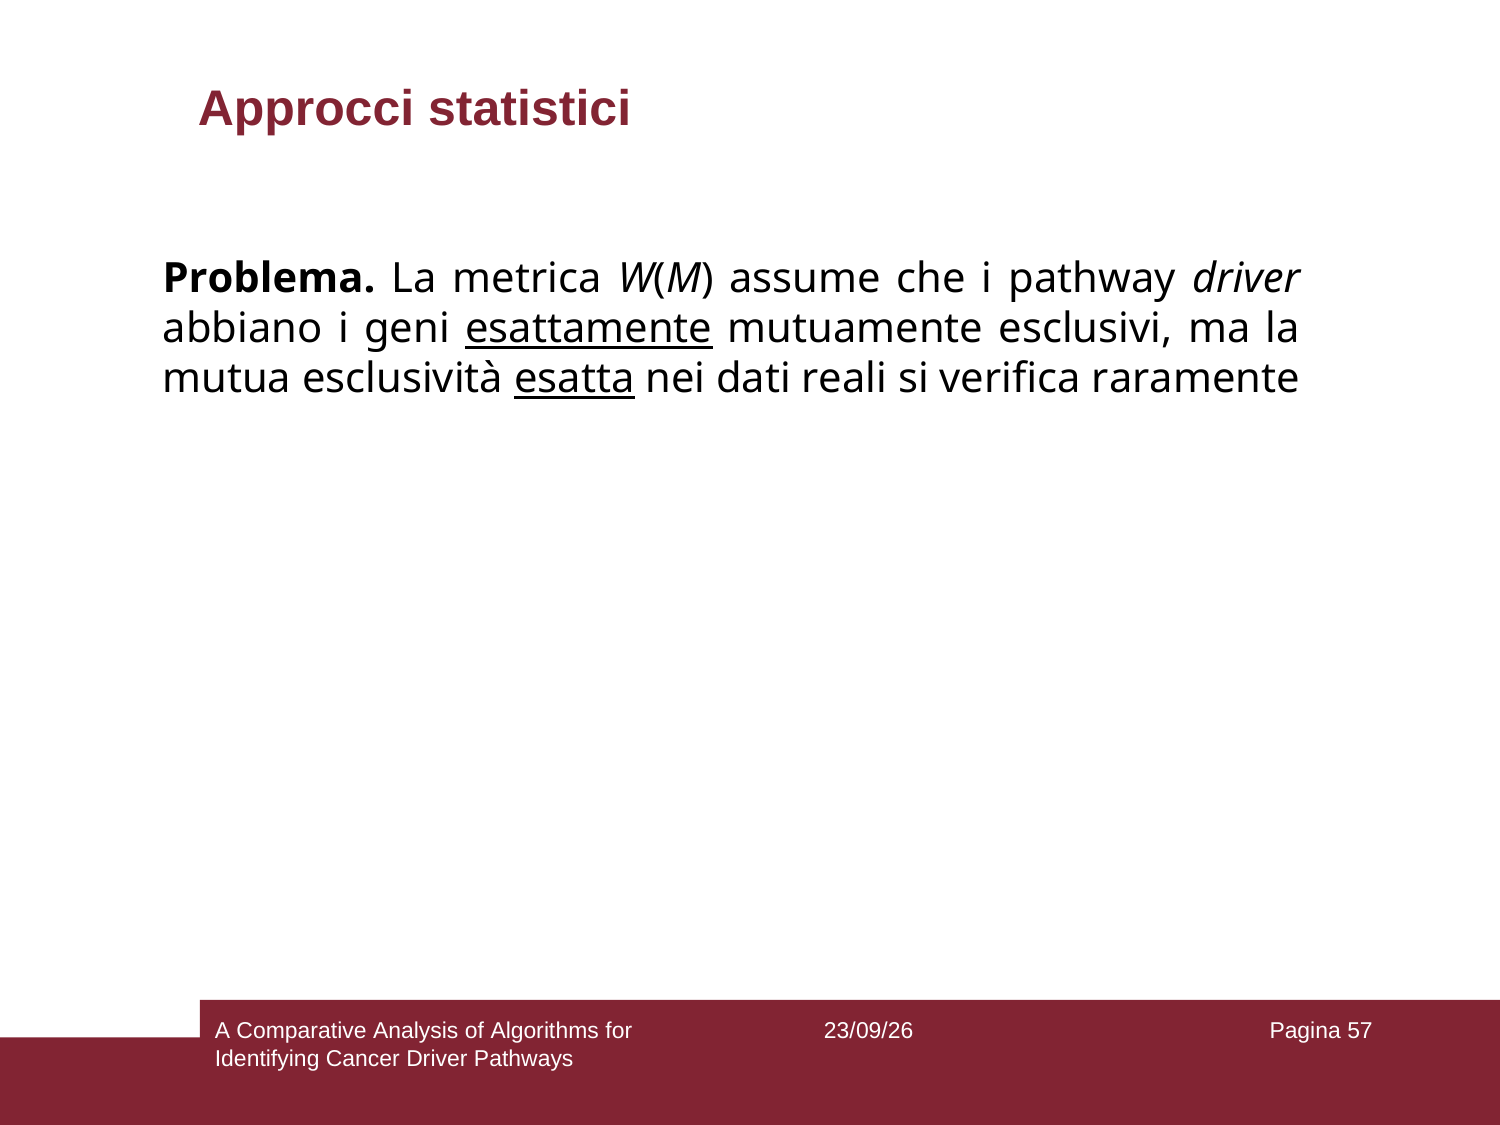

# Approcci statistici
Problema. La metrica W(M) assume che i pathway driver abbiano i geni esattamente mutuamente esclusivi, ma la mutua esclusività esatta nei dati reali si verifica raramente
A Comparative Analysis of Algorithms for Identifying Cancer Driver Pathways
Pagina